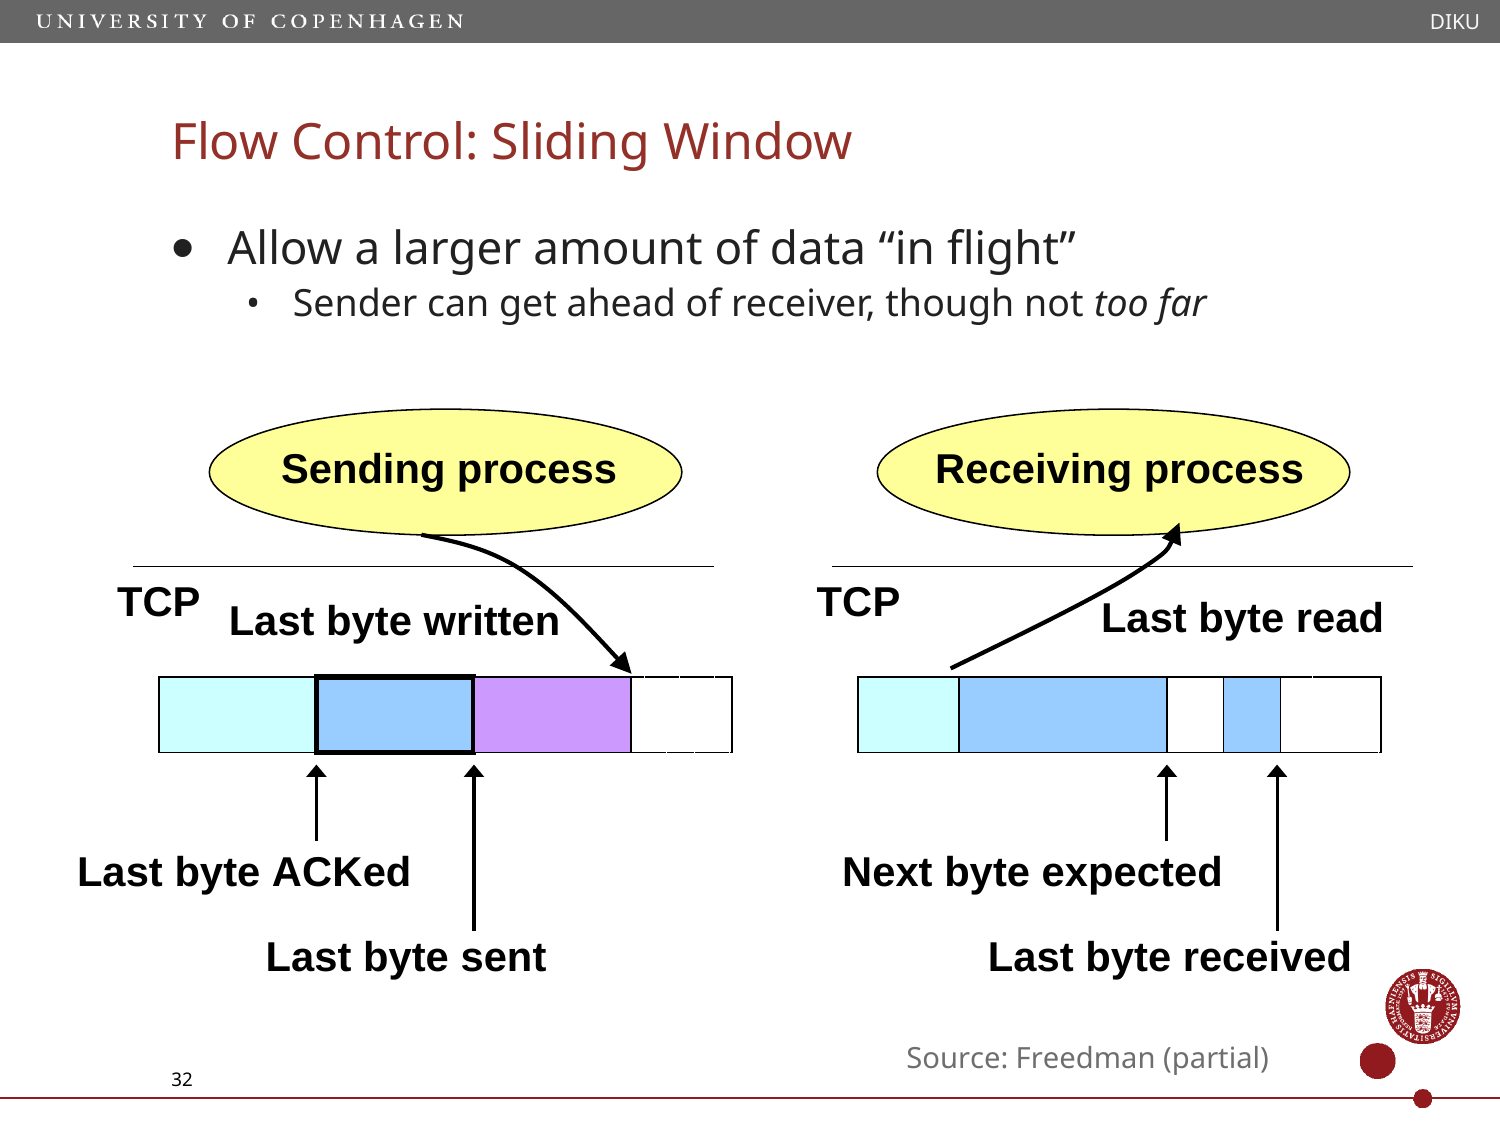

DIKU
# Flow Control: Sliding Window
Allow a larger amount of data “in flight”
Sender can get ahead of receiver, though not too far
Sending process
Receiving process
TCP
TCP
Last byte read
Last byte written
Last byte ACKed
Next byte expected
Last byte sent
Last byte received
Source: Freedman (partial)